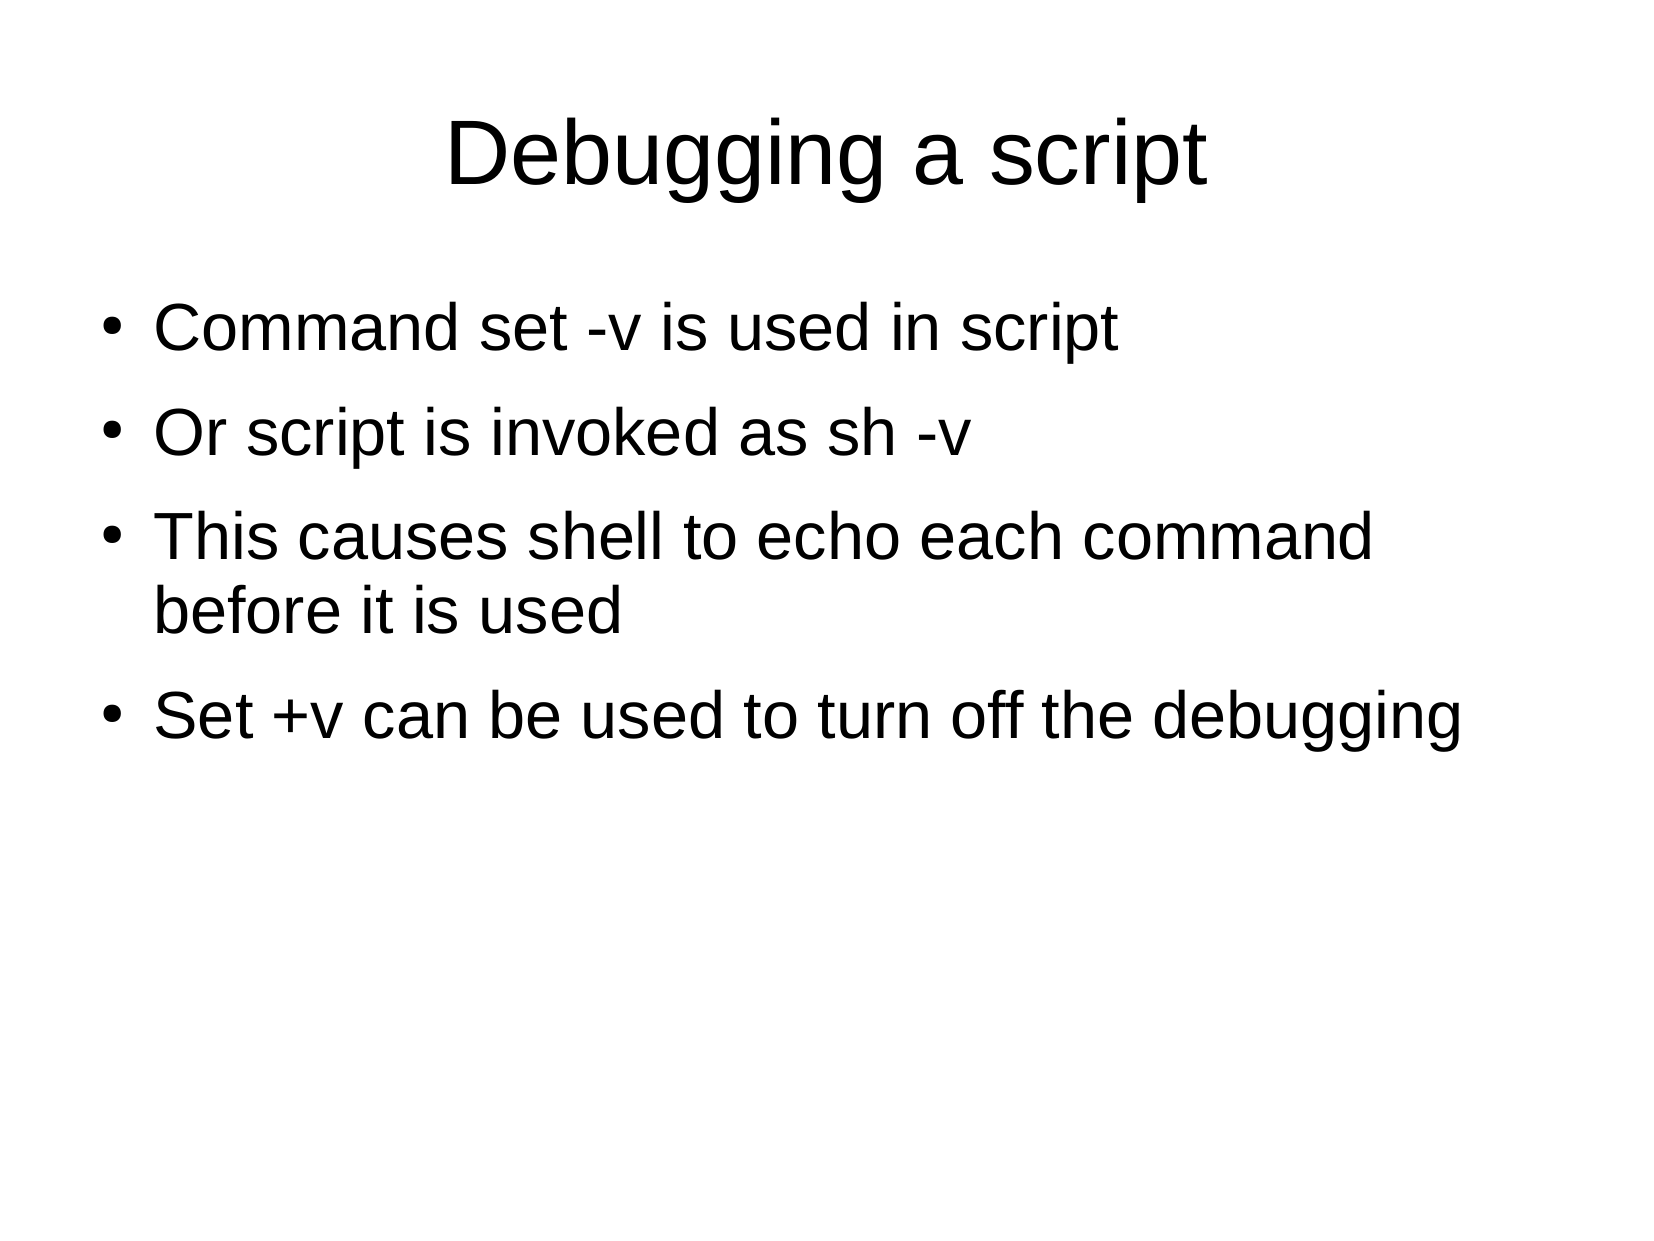

# Debugging a script
Command set -v is used in script
Or script is invoked as sh -v
This causes shell to echo each command before it is used
Set +v can be used to turn off the debugging